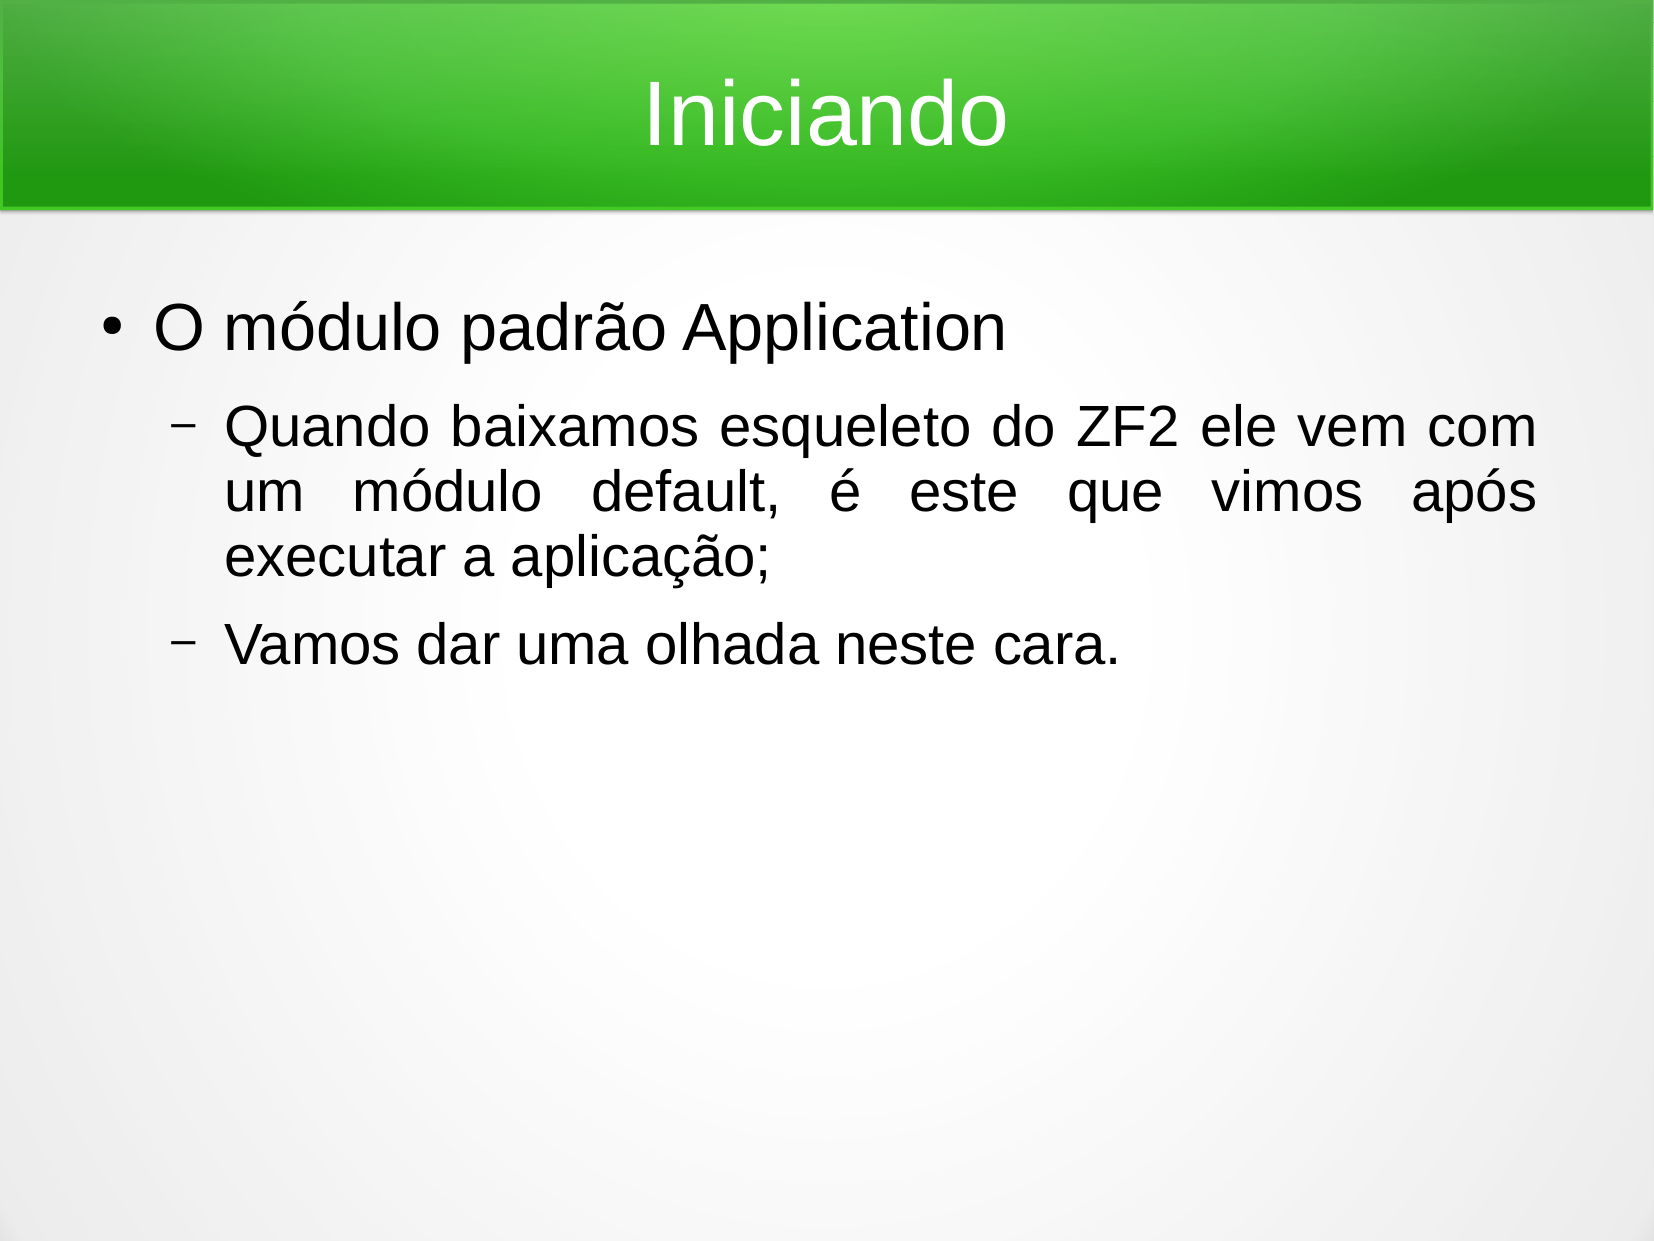

# Iniciando
O módulo padrão Application
Quando baixamos esqueleto do ZF2 ele vem com um módulo default, é este que vimos após executar a aplicação;
Vamos dar uma olhada neste cara.